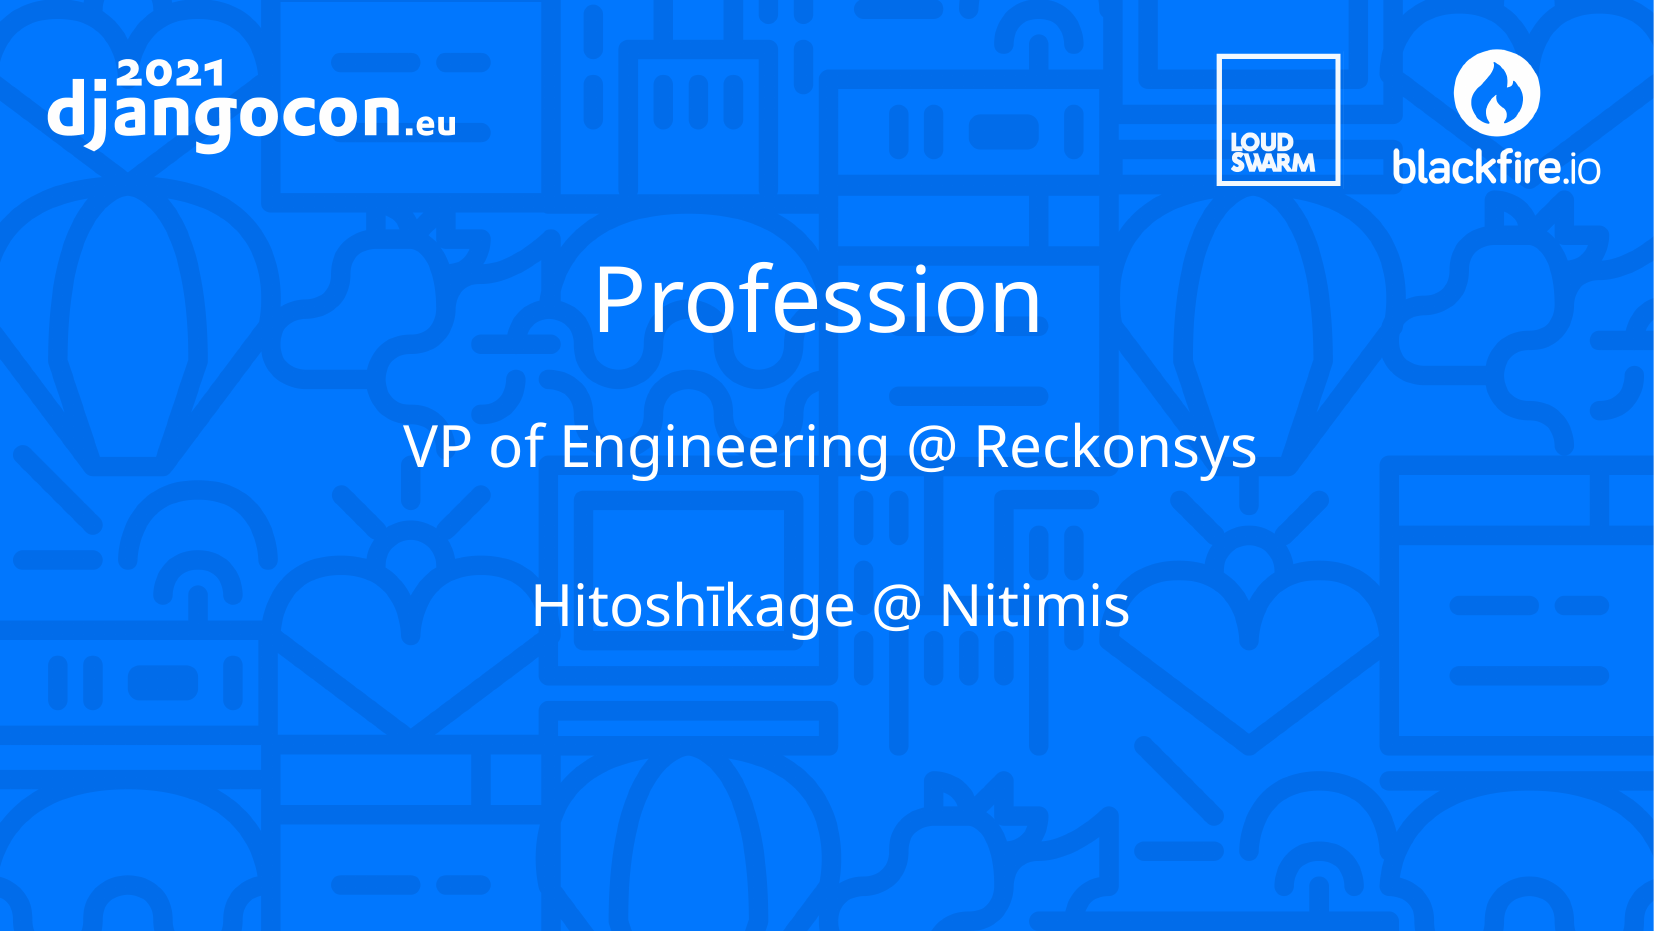

# Profession
VP of Engineering @ Reckonsys
Hitoshīkage @ Nitimis